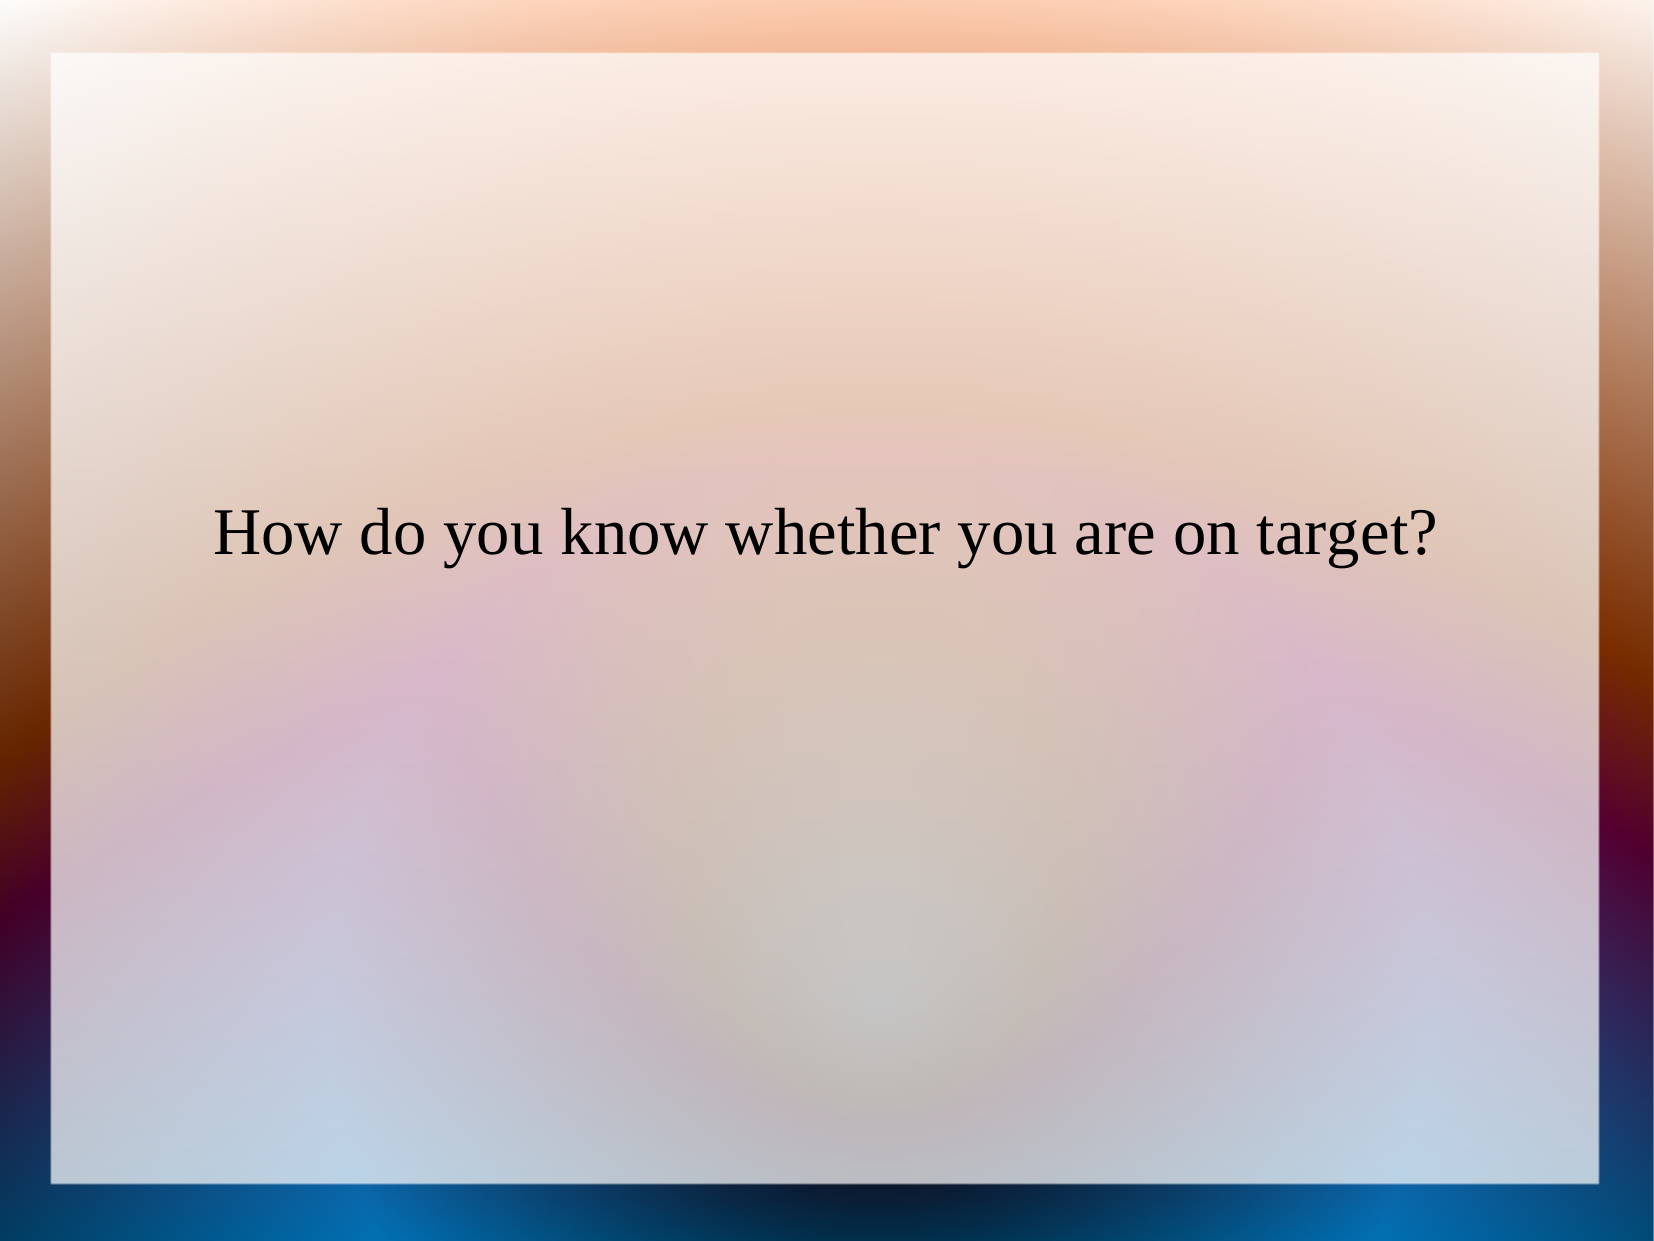

# How do you know whether you are on target?